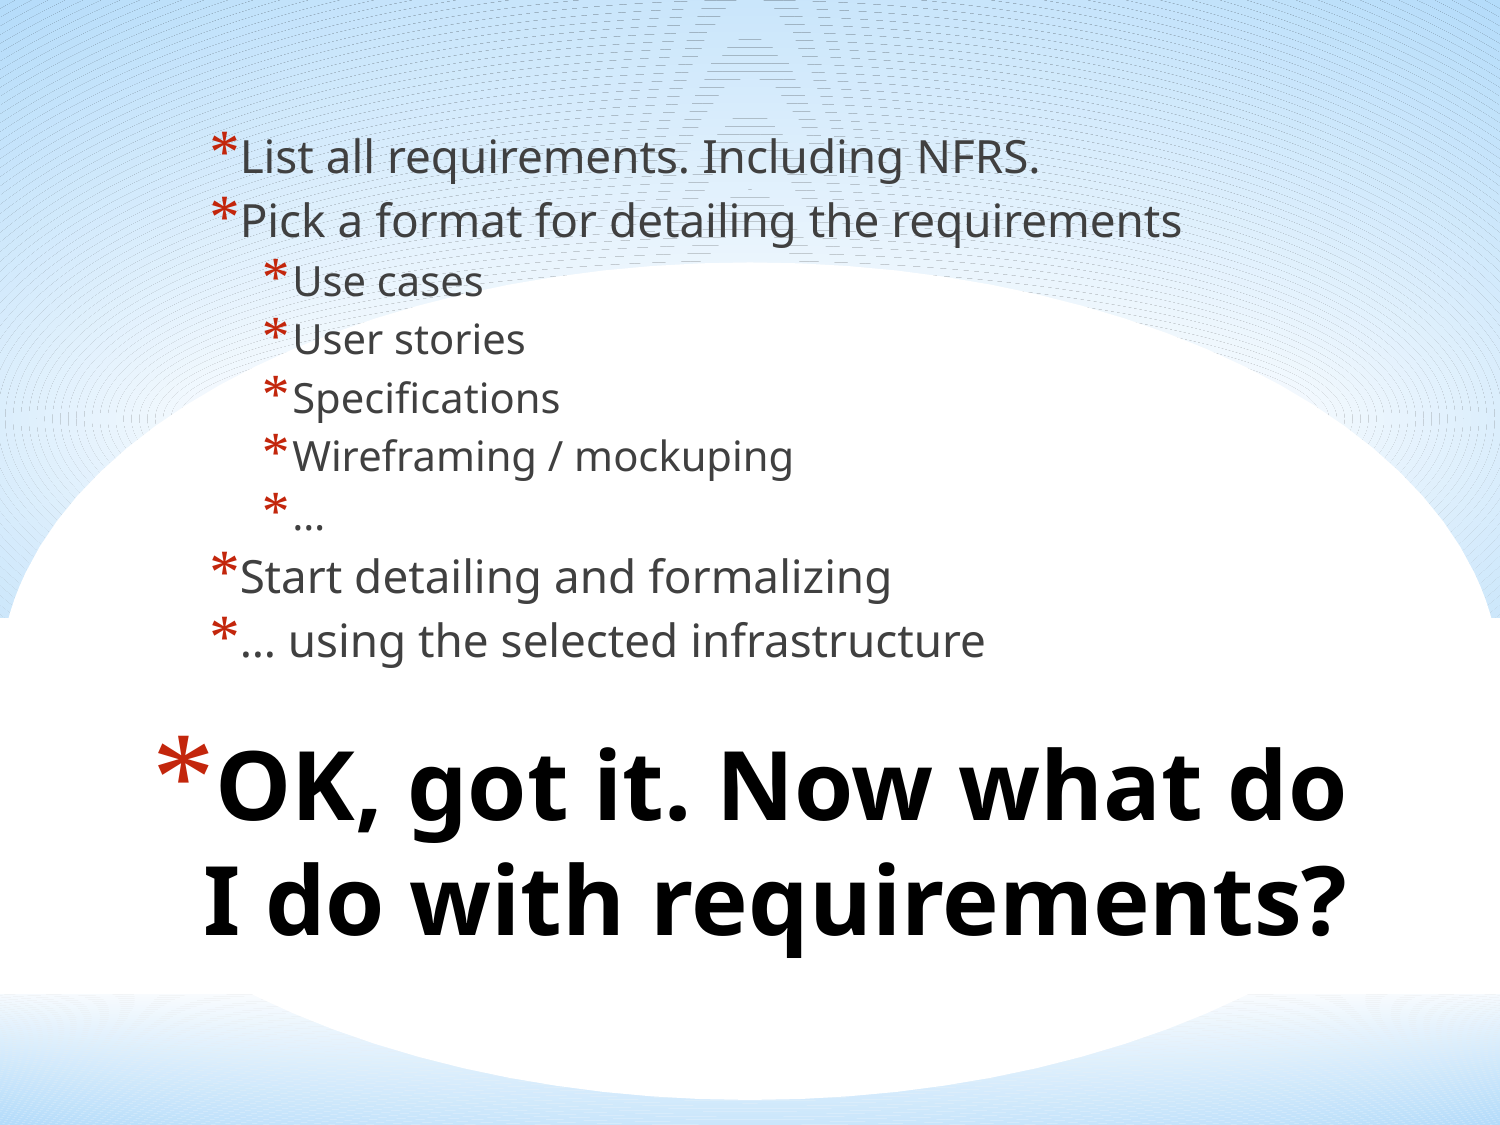

List all requirements. Including NFRS.
Pick a format for detailing the requirements
Use cases
User stories
Specifications
Wireframing / mockuping
…
Start detailing and formalizing
… using the selected infrastructure
# OK, got it. Now what do I do with requirements?